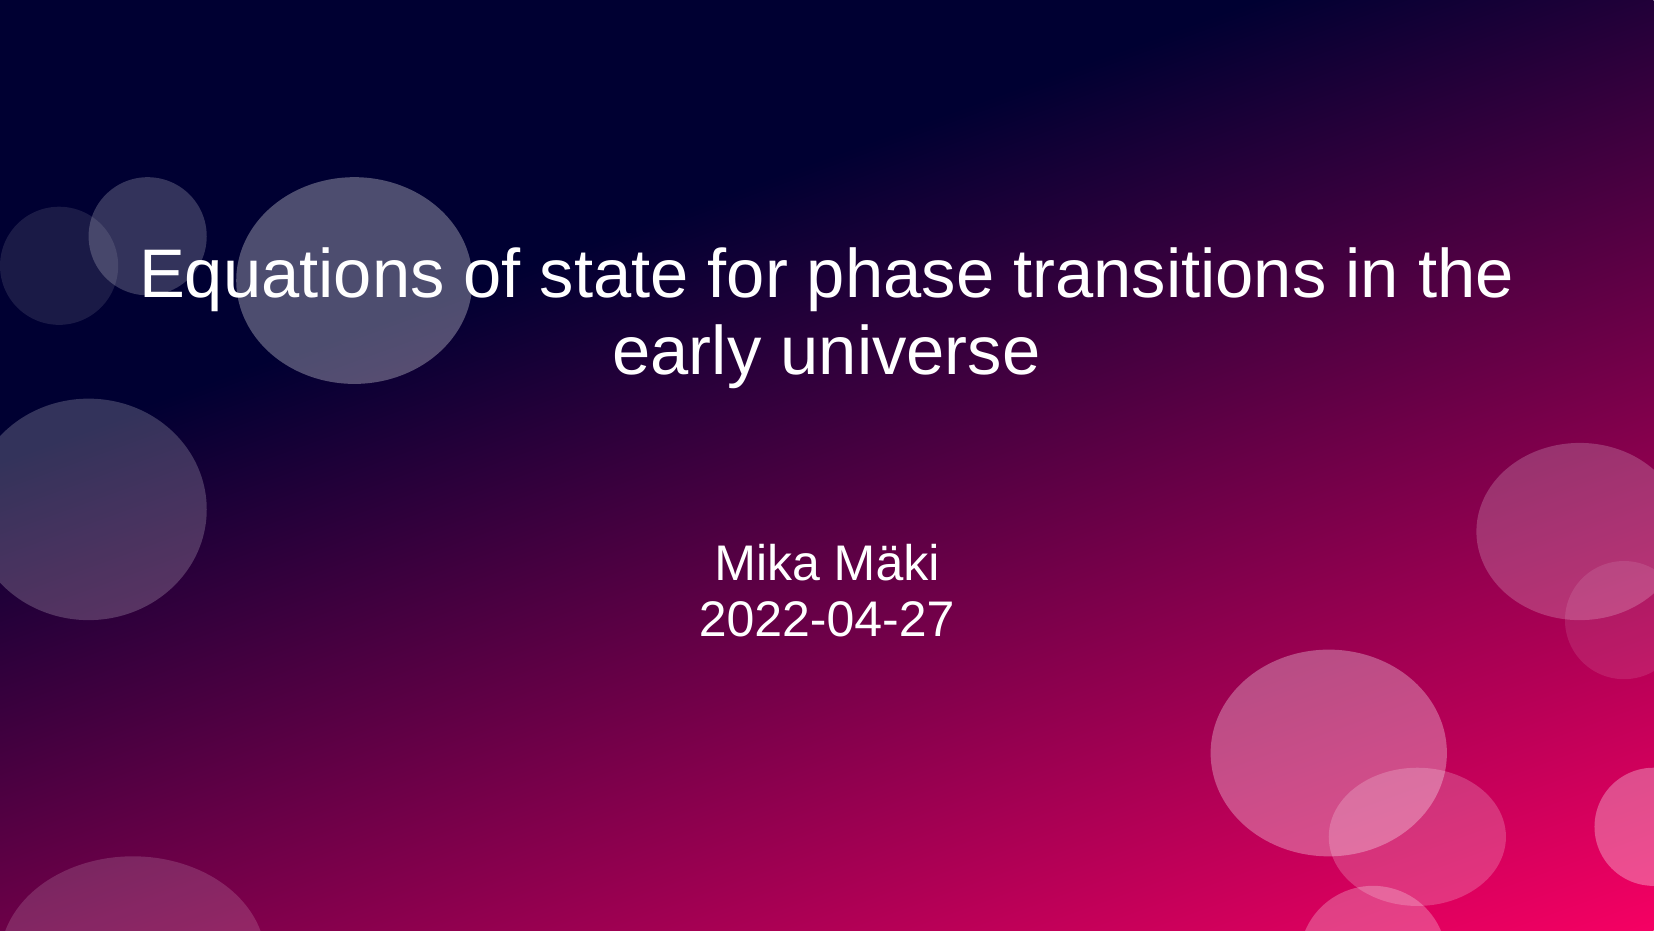

# Equations of state for phase transitions in the early universe
Mika Mäki
2022-04-27